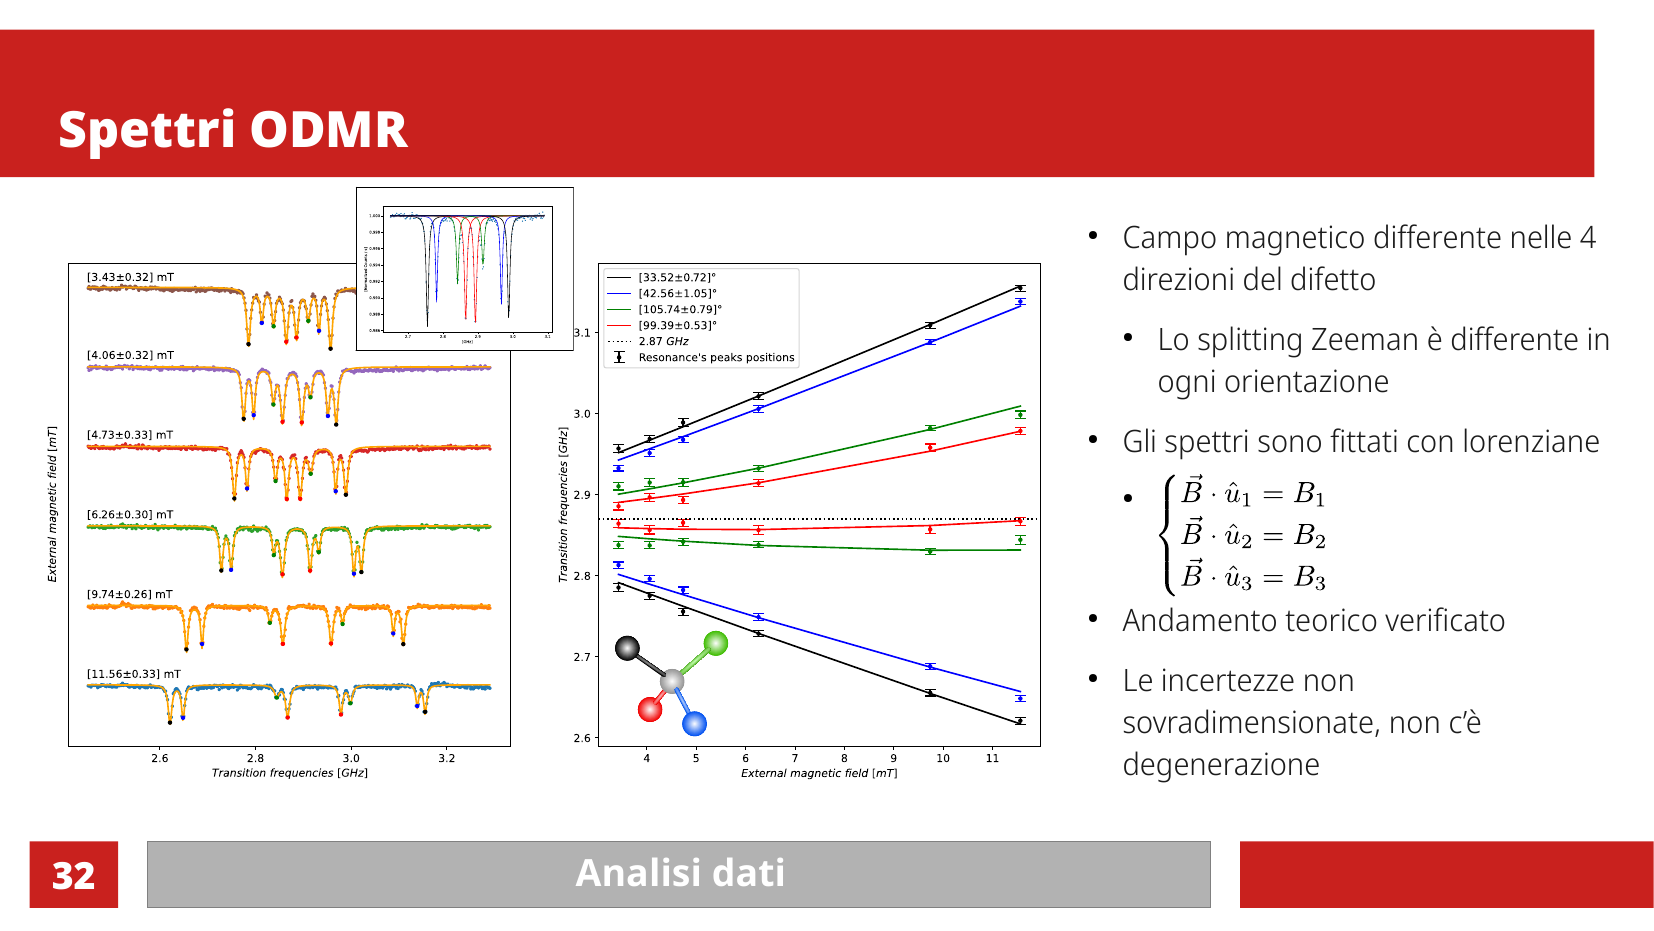

# Spettri ODMR
Campo magnetico differente nelle 4 direzioni del difetto
Lo splitting Zeeman è differente in ogni orientazione
Gli spettri sono fittati con lorenziane
Andamento teorico verificato
Le incertezze non sovradimensionate, non c’è degenerazione
Analisi dati
32